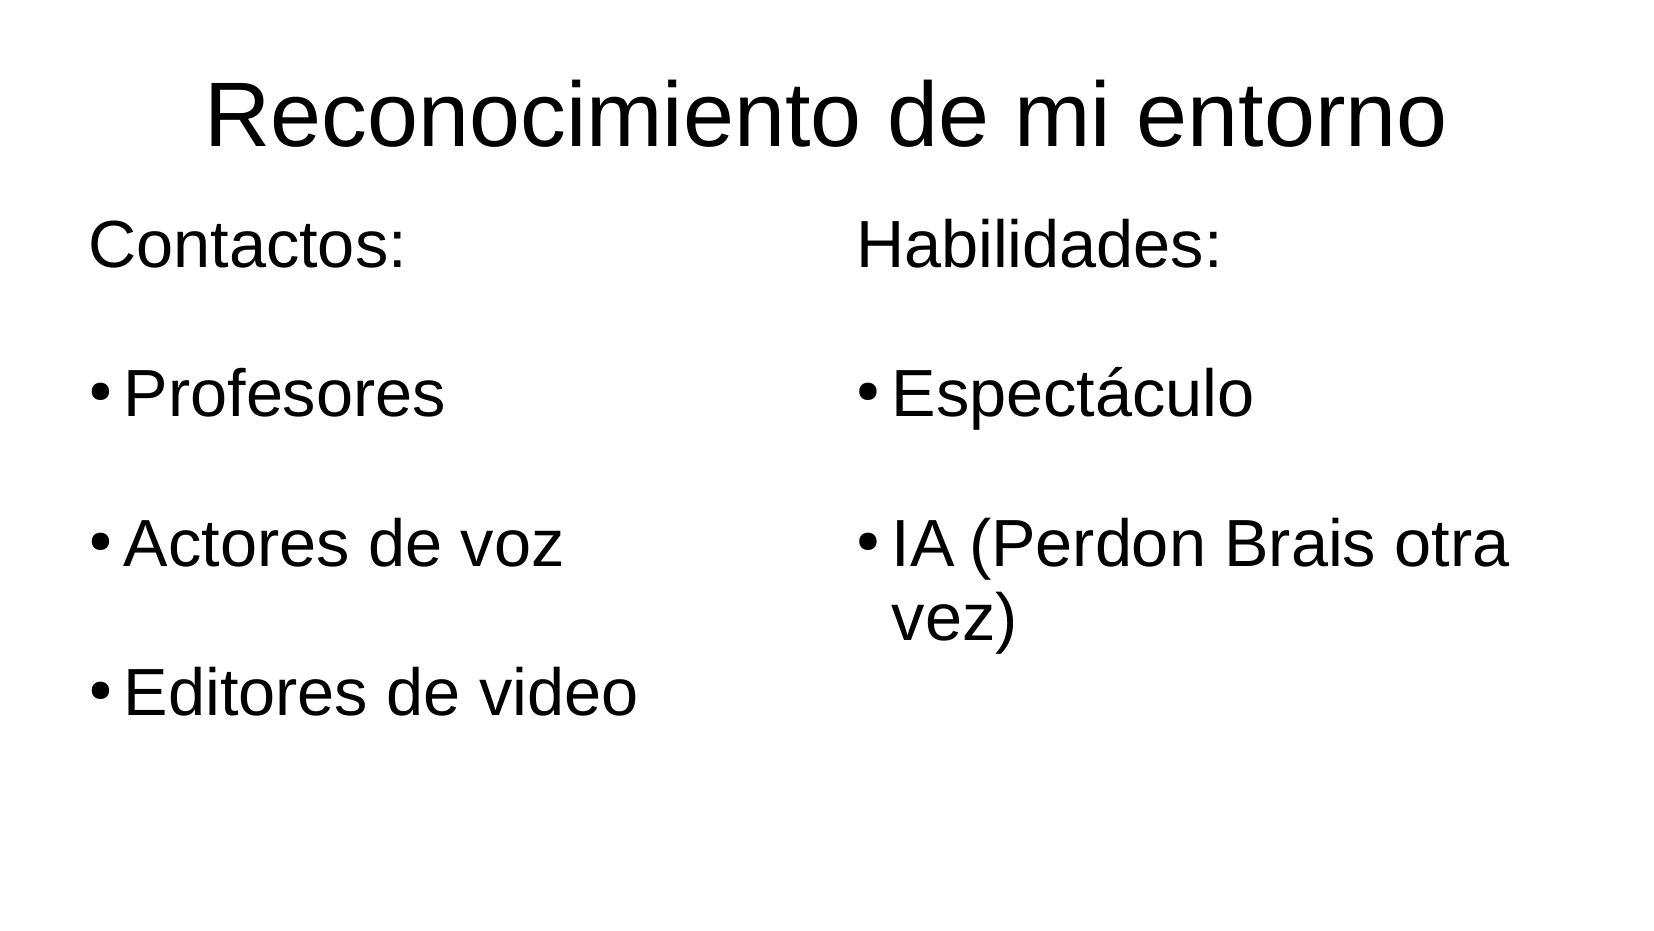

# Reconocimiento de mi entorno
Contactos:
Profesores
Actores de voz
Editores de video
Habilidades:
Espectáculo
IA (Perdon Brais otra vez)